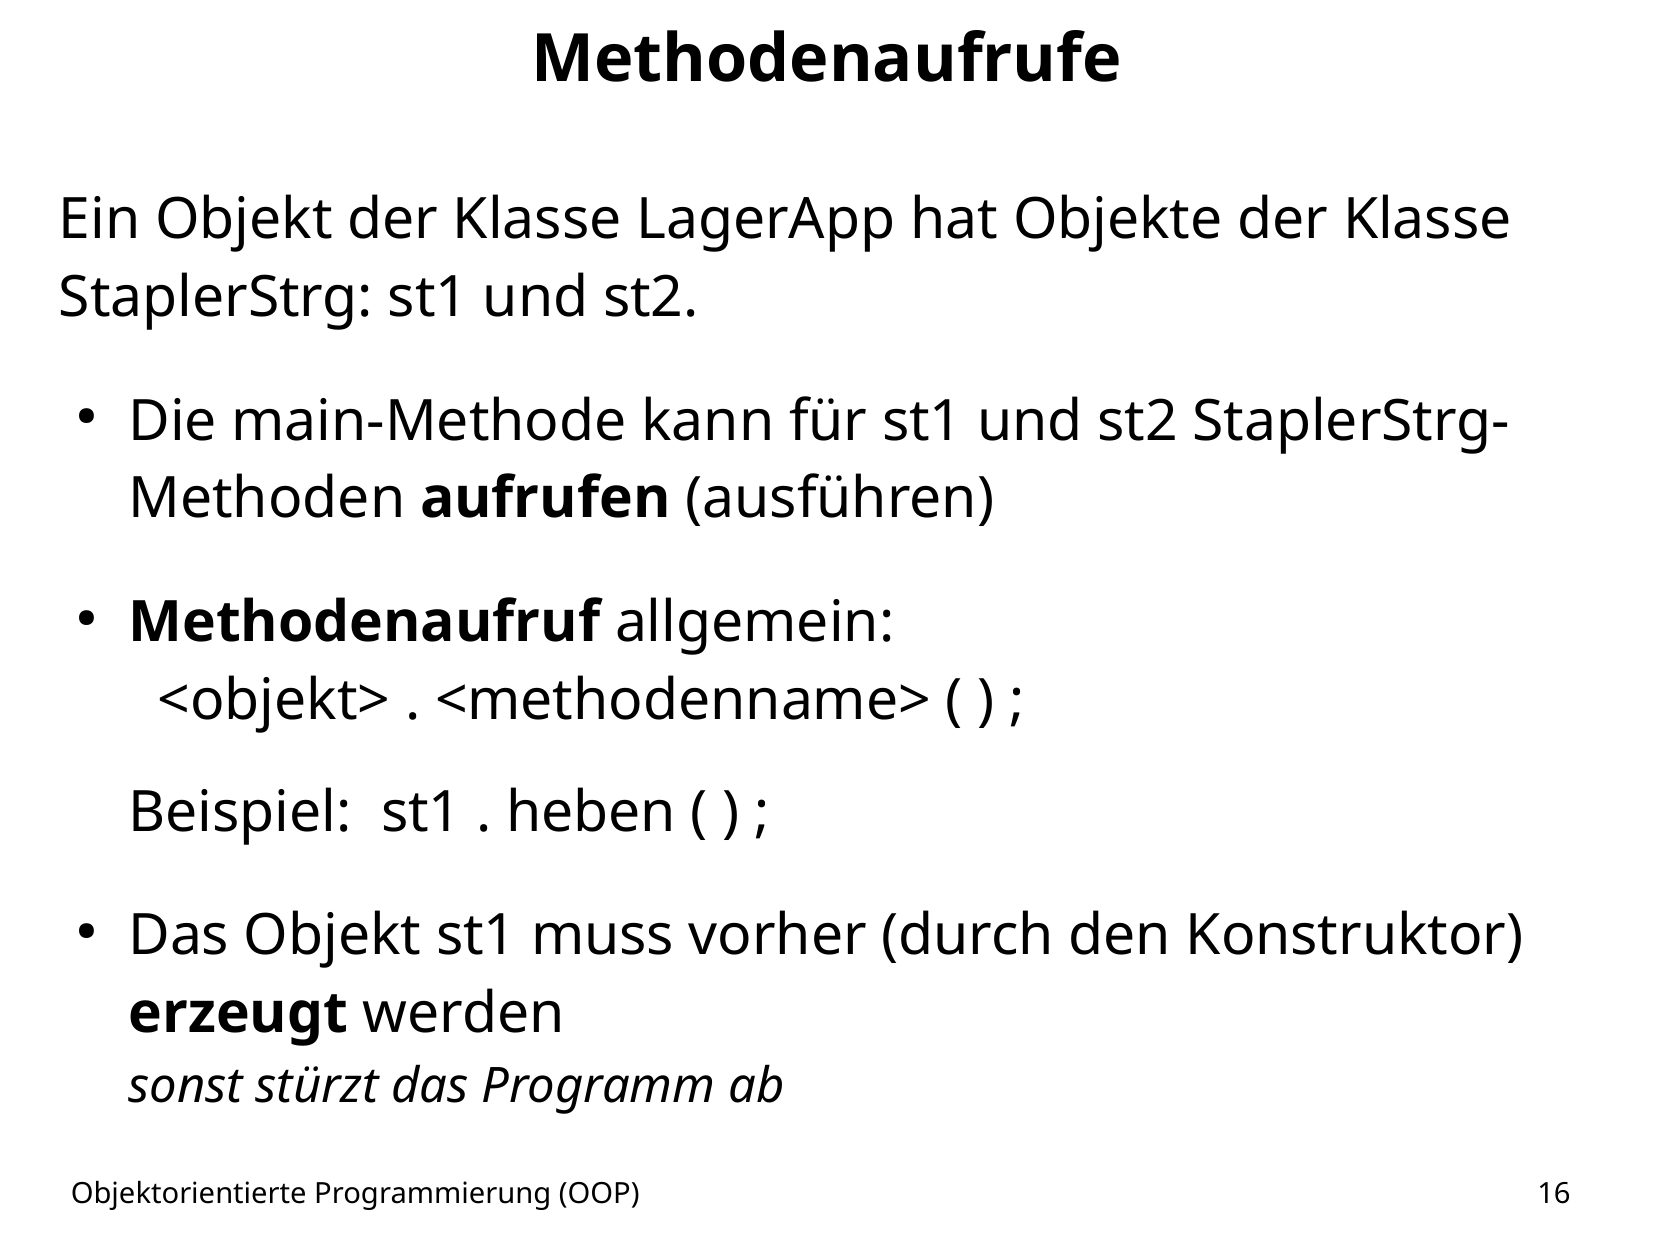

# Methodenaufrufe
Ein Objekt der Klasse LagerApp hat Objekte der Klasse StaplerStrg: st1 und st2.
Die main-Methode kann für st1 und st2 StaplerStrg-Methoden aufrufen (ausführen)
Methodenaufruf allgemein:
 <objekt> . <methodenname> ( ) ;
Beispiel: st1 . heben ( ) ;
Das Objekt st1 muss vorher (durch den Konstruktor) erzeugt werden
sonst stürzt das Programm ab
Objektorientierte Programmierung (OOP)
16